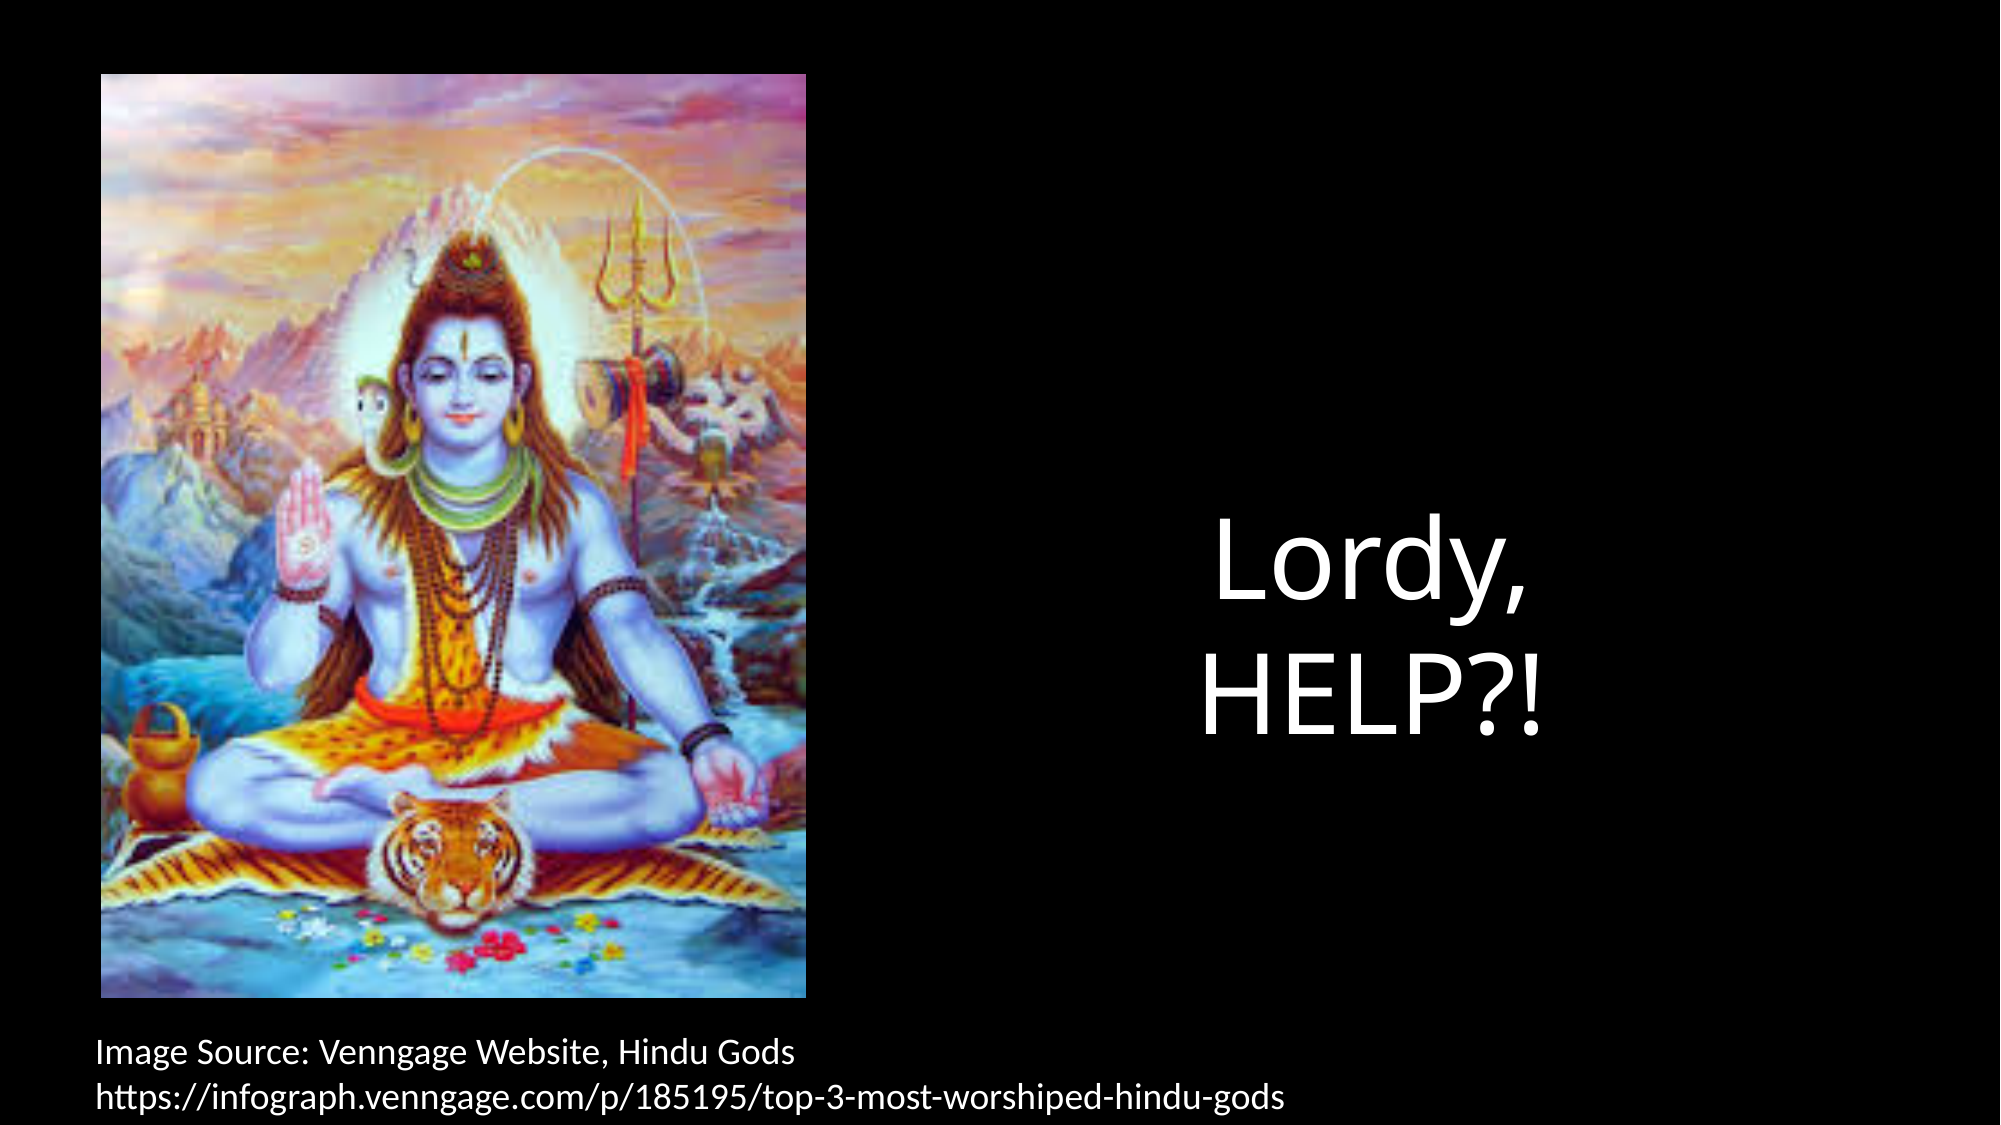

Lordy, HELP?!
Image Source: Venngage Website, Hindu Gods
https://infograph.venngage.com/p/185195/top-3-most-worshiped-hindu-gods